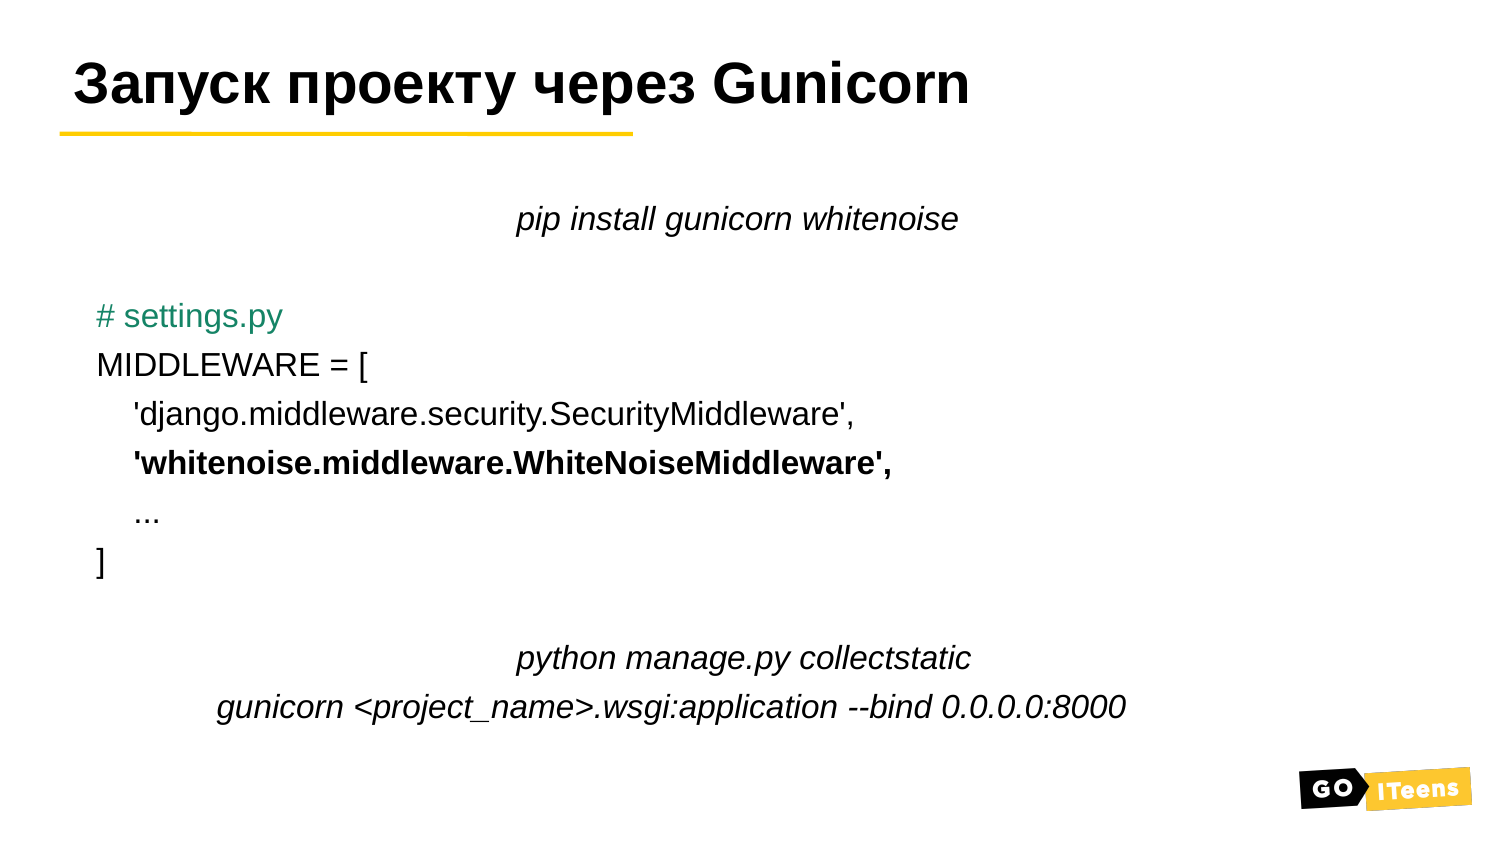

Запуск проекту через Gunicorn
			pip install gunicorn whitenoise
# settings.py
MIDDLEWARE = [
 'django.middleware.security.SecurityMiddleware',
 'whitenoise.middleware.WhiteNoiseMiddleware',
 ...
]
			python manage.py collectstatic
	gunicorn <project_name>.wsgi:application --bind 0.0.0.0:8000